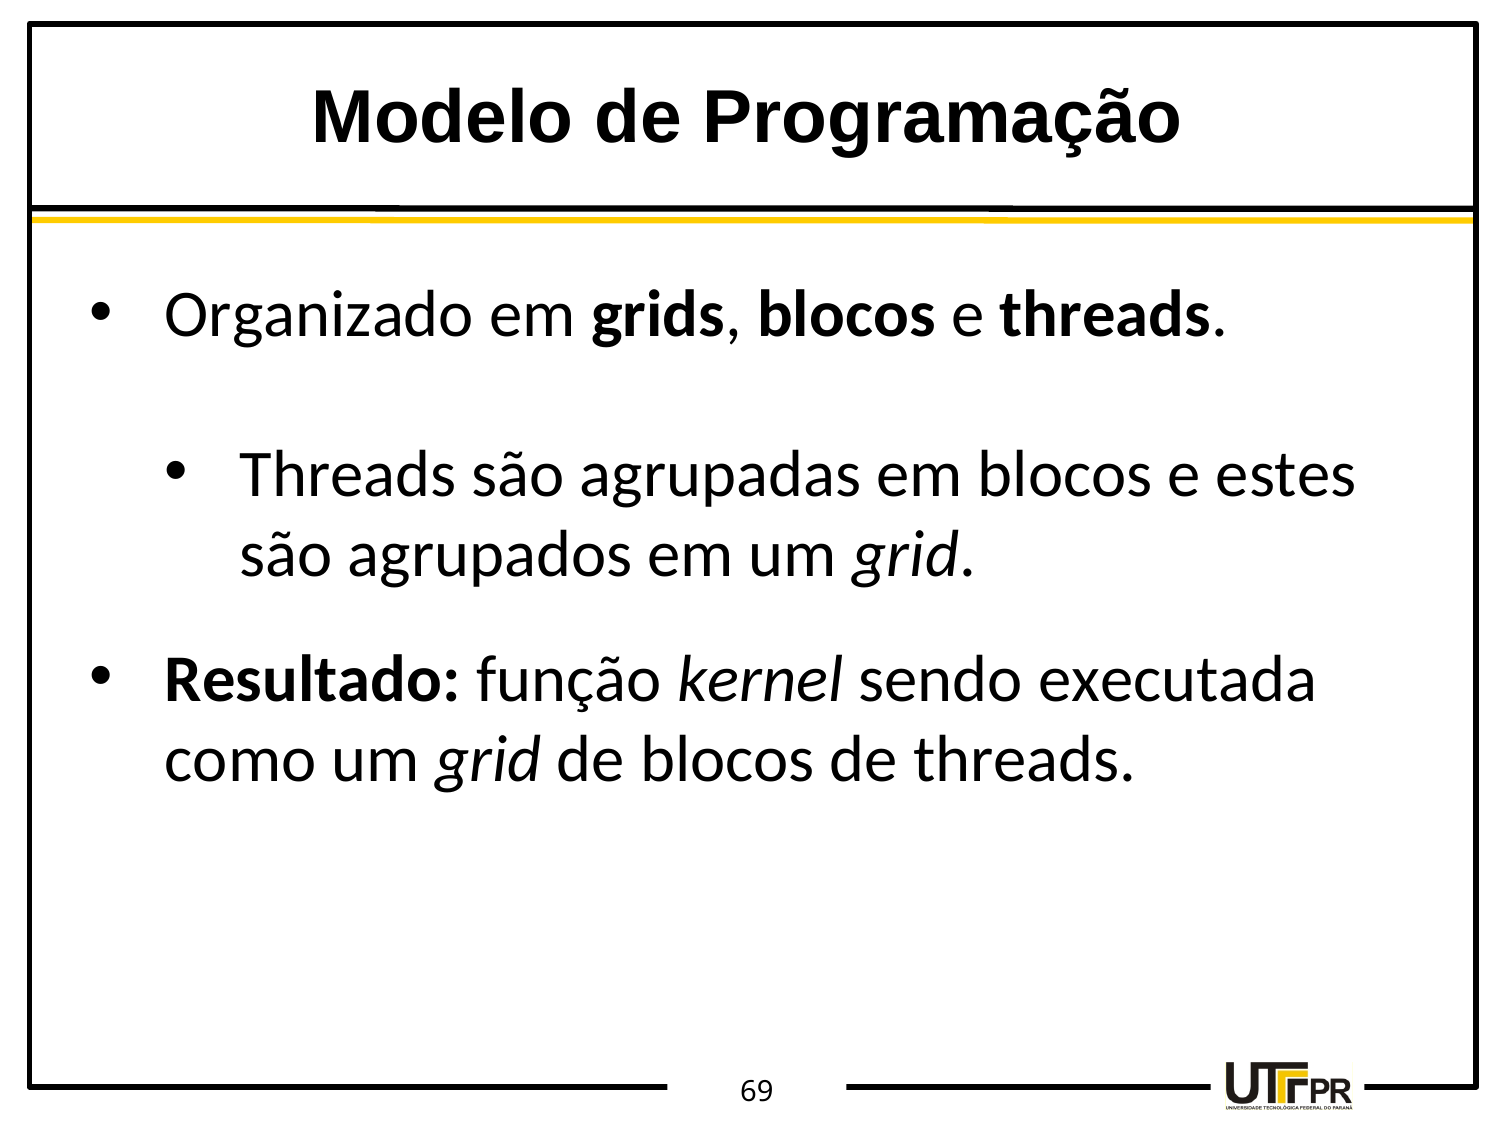

# Modelo de Programação
Organizado em grids, blocos e threads.
Threads são agrupadas em blocos e estes são agrupados em um grid.
Resultado: função kernel sendo executada como um grid de blocos de threads.